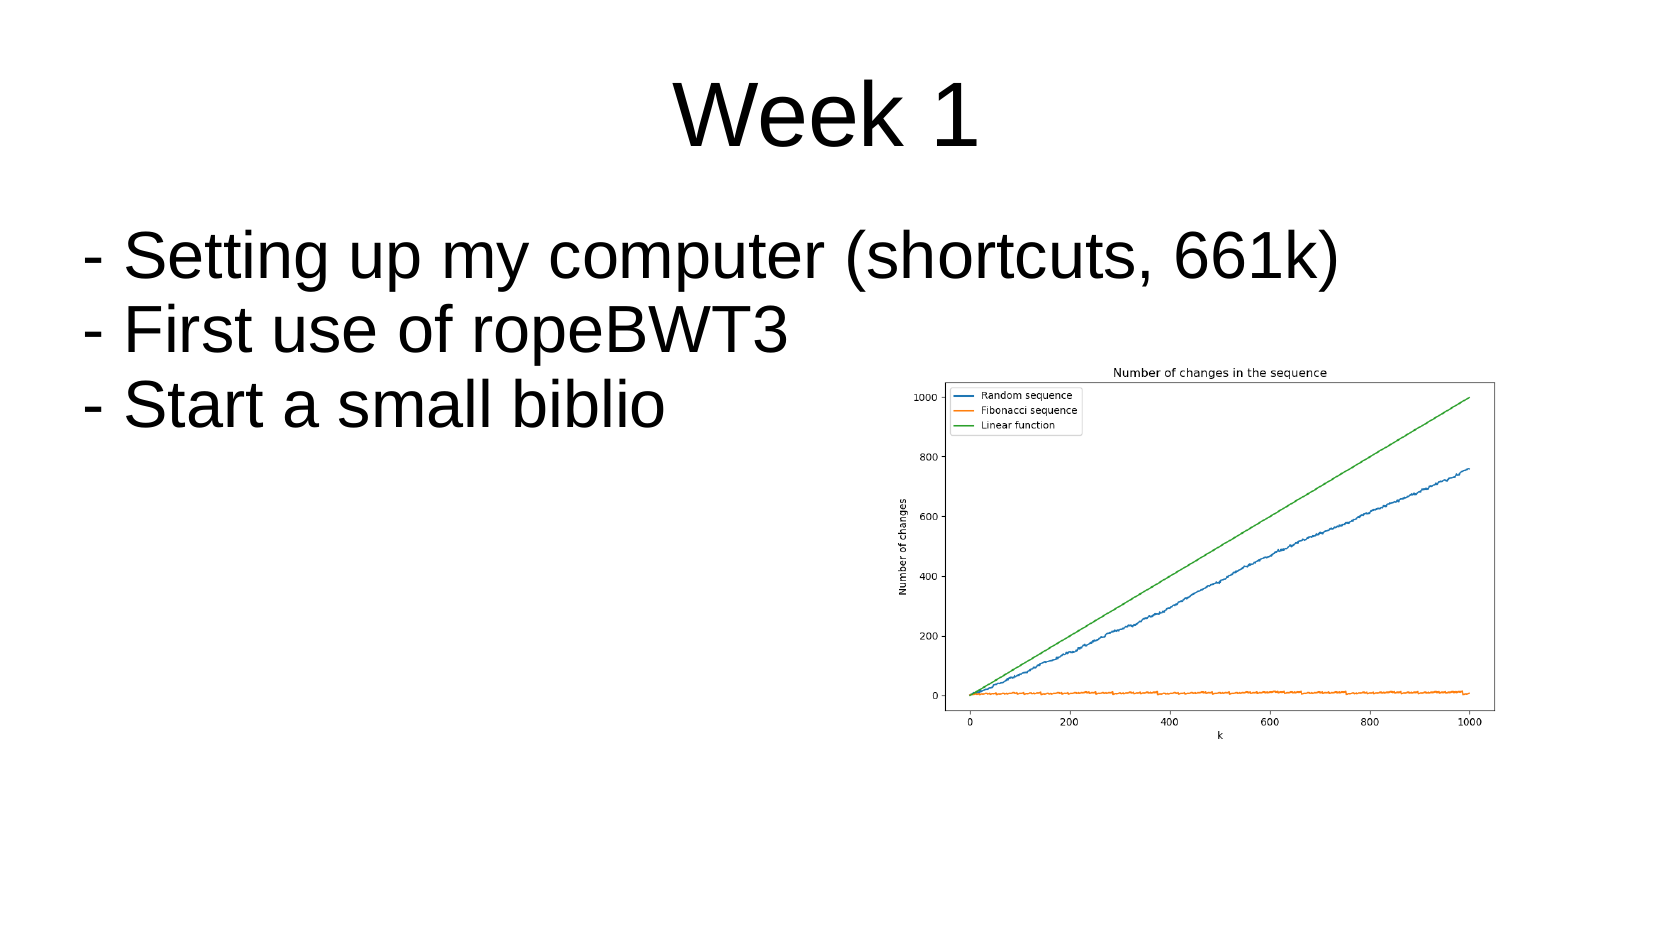

# Week 1
- Setting up my computer (shortcuts, 661k)
- First use of ropeBWT3
- Start a small biblio